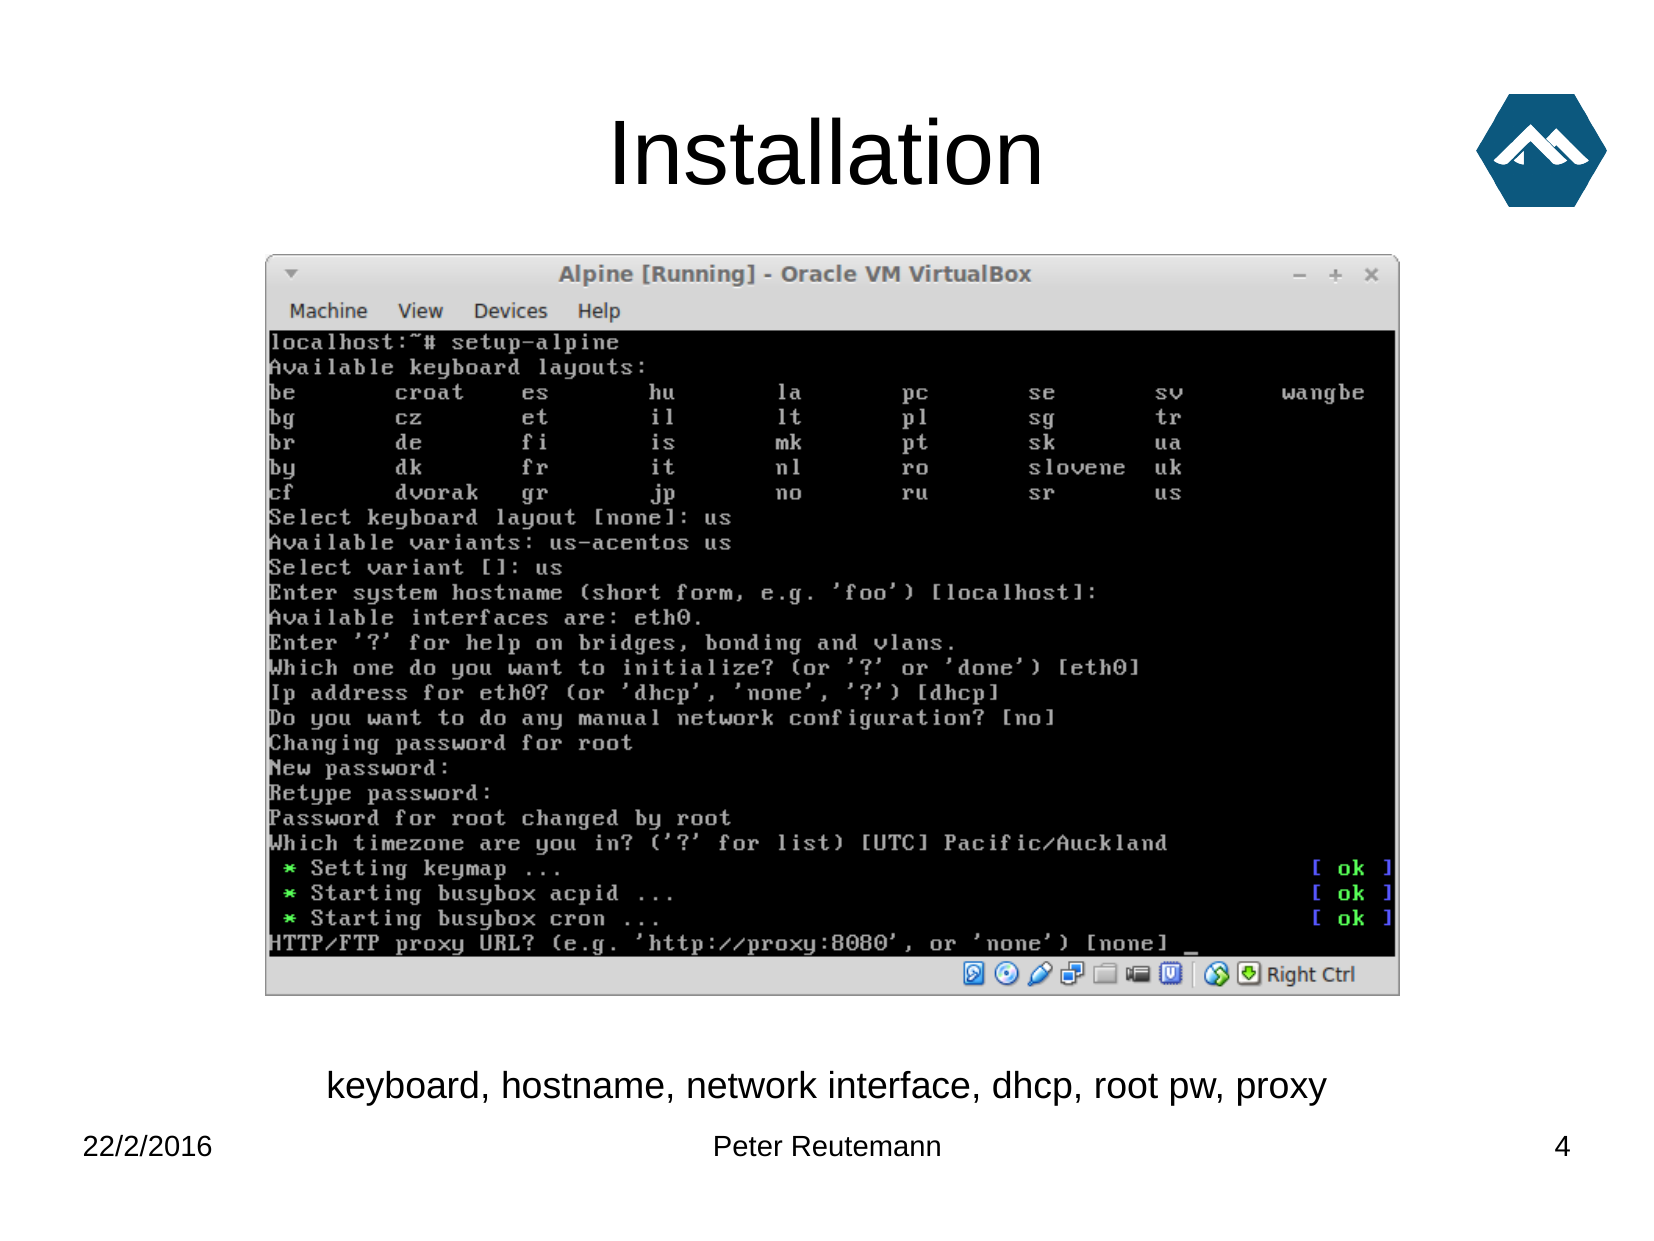

# Installation
keyboard, hostname, network interface, dhcp, root pw, proxy
22/2/2016
Peter Reutemann
4